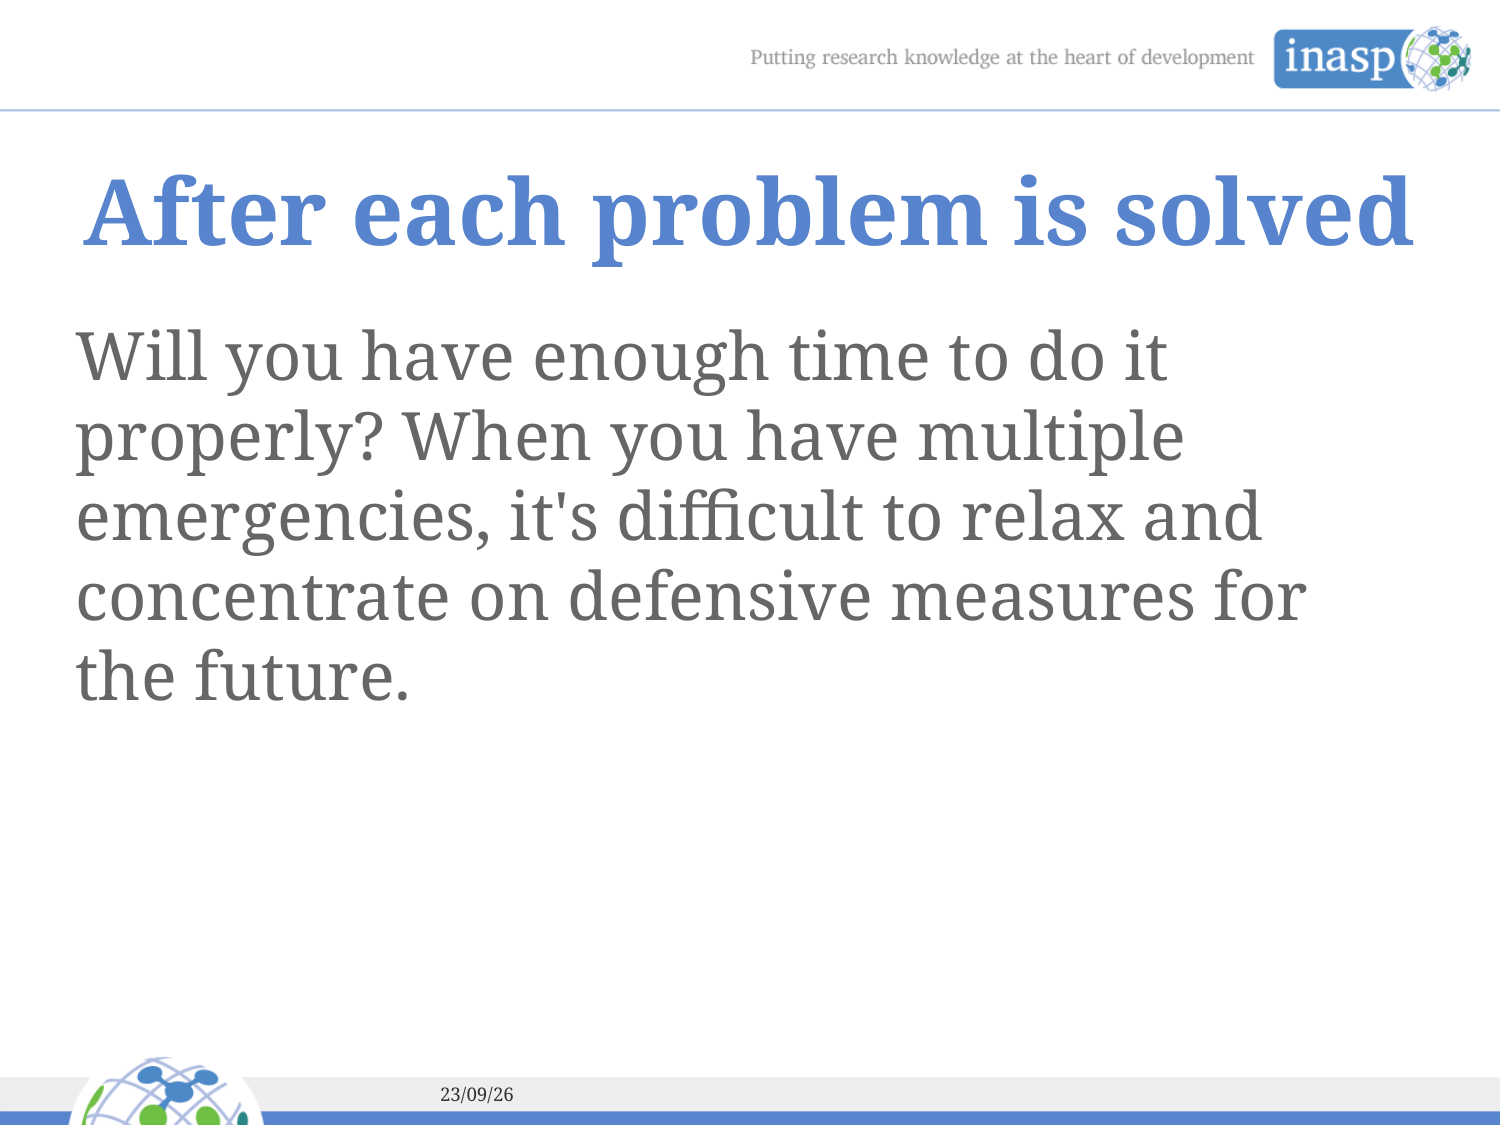

# After each problem is solved
Will you have enough time to do it properly? When you have multiple emergencies, it's difficult to relax and concentrate on defensive measures for the future.